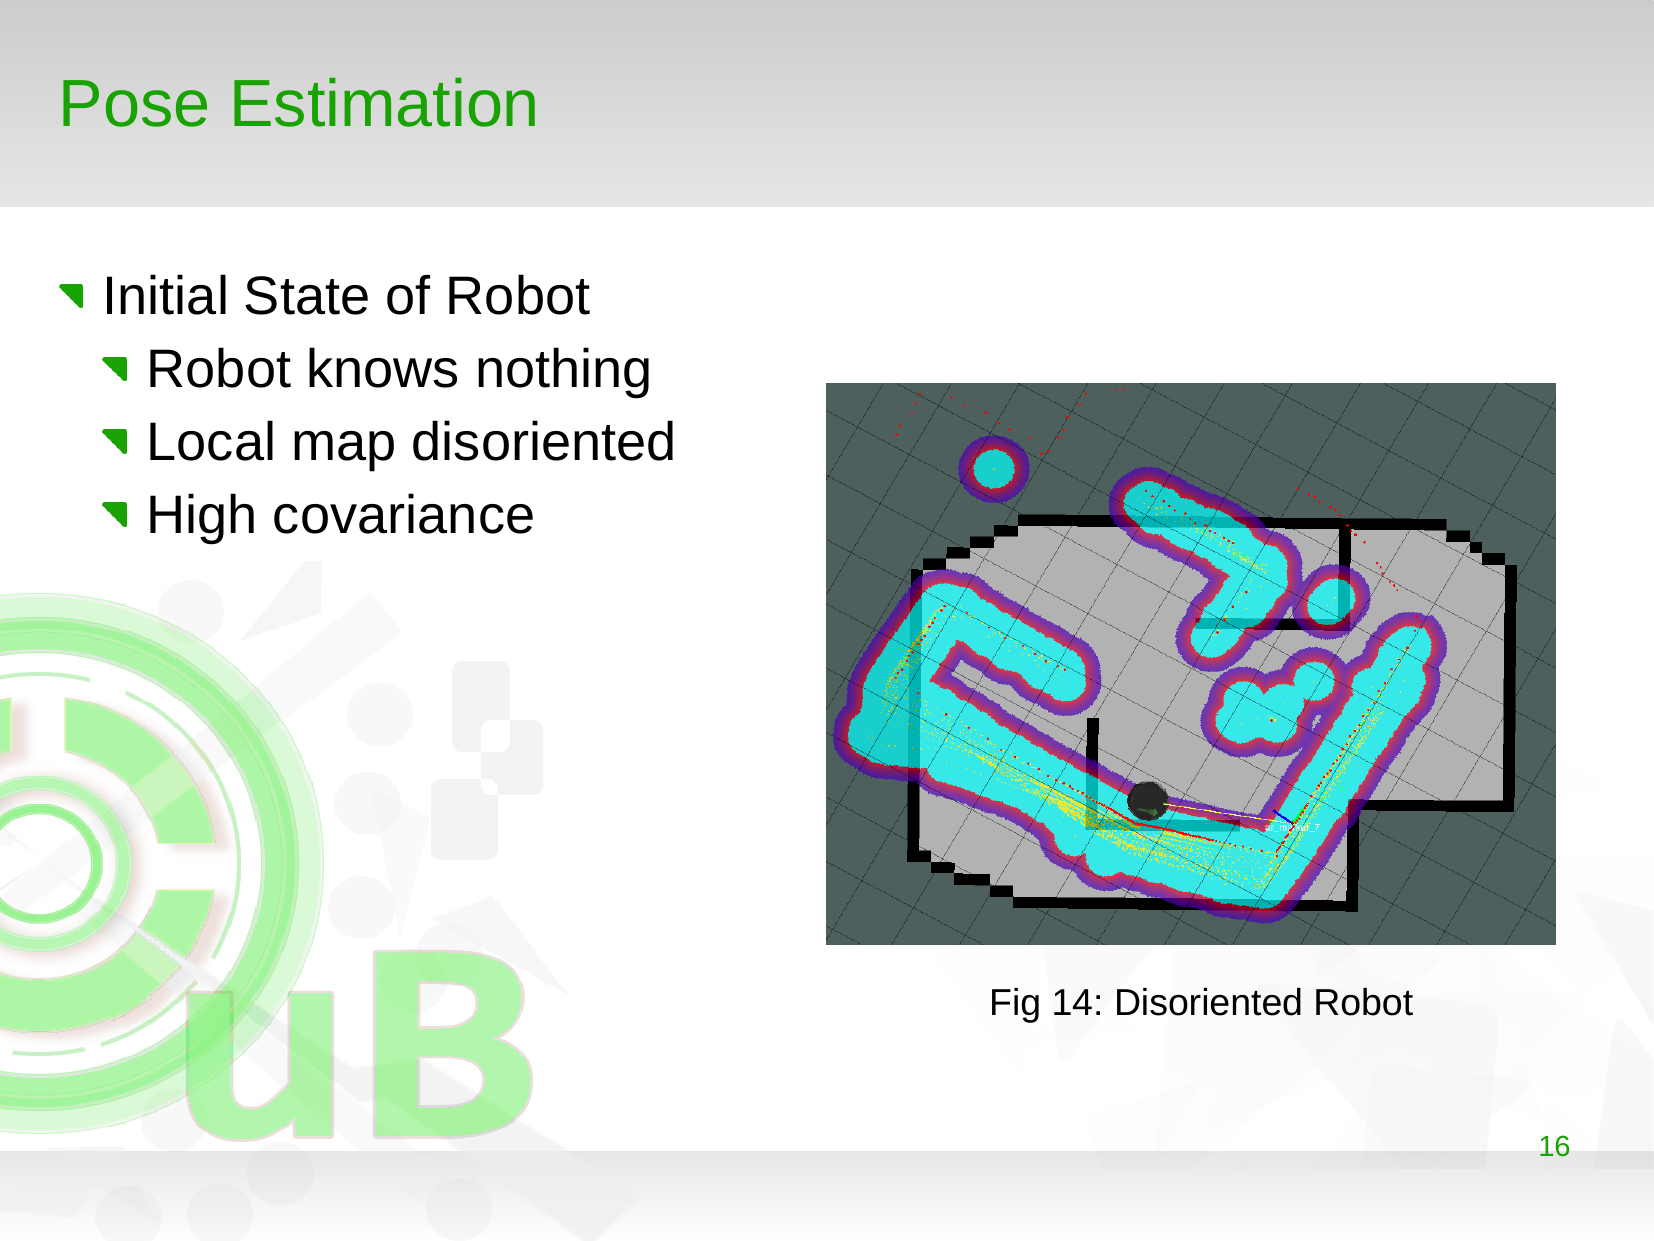

# Pose Estimation
Initial State of Robot
Robot knows nothing
Local map disoriented
High covariance
Fig 14: Disoriented Robot
16